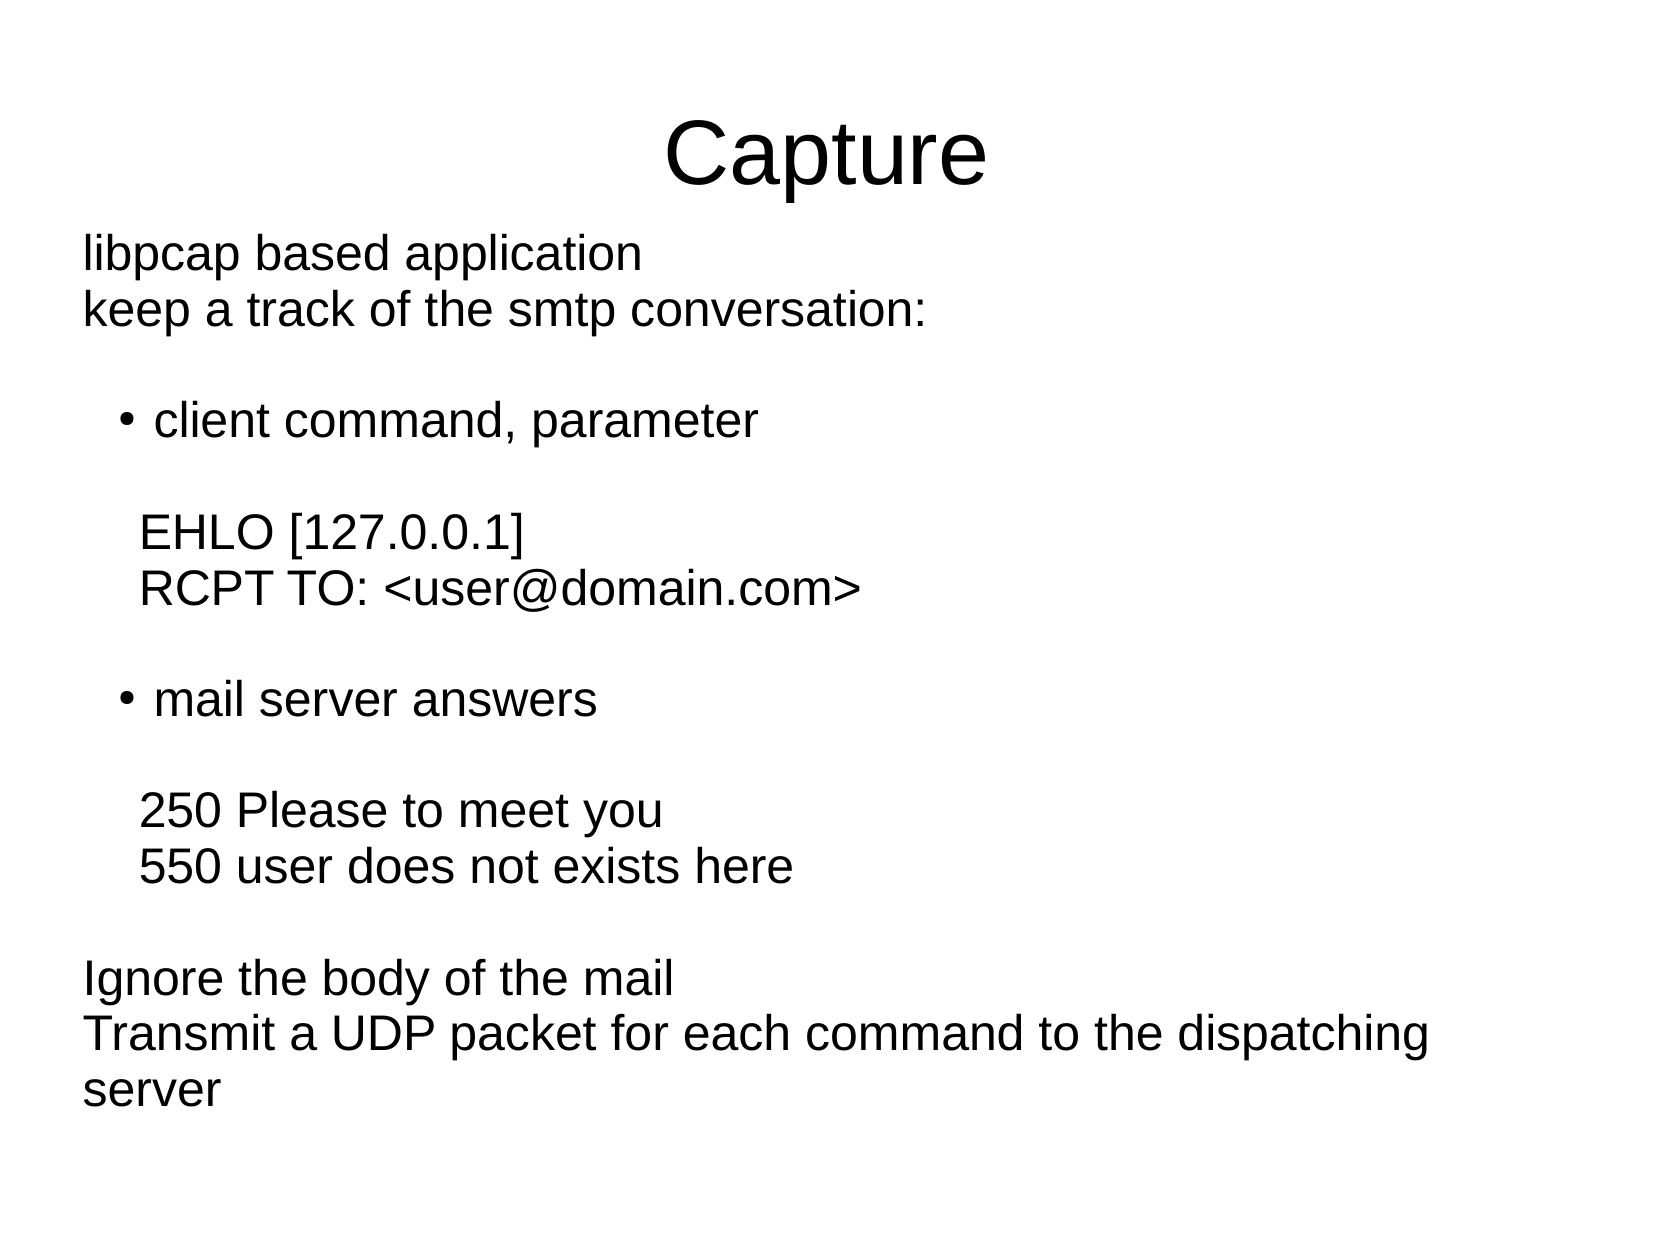

# Capture
libpcap based application
keep a track of the smtp conversation:
client command, parameter
 EHLO [127.0.0.1]
 RCPT TO: <user@domain.com>
mail server answers
 250 Please to meet you
 550 user does not exists here
Ignore the body of the mail
Transmit a UDP packet for each command to the dispatching server